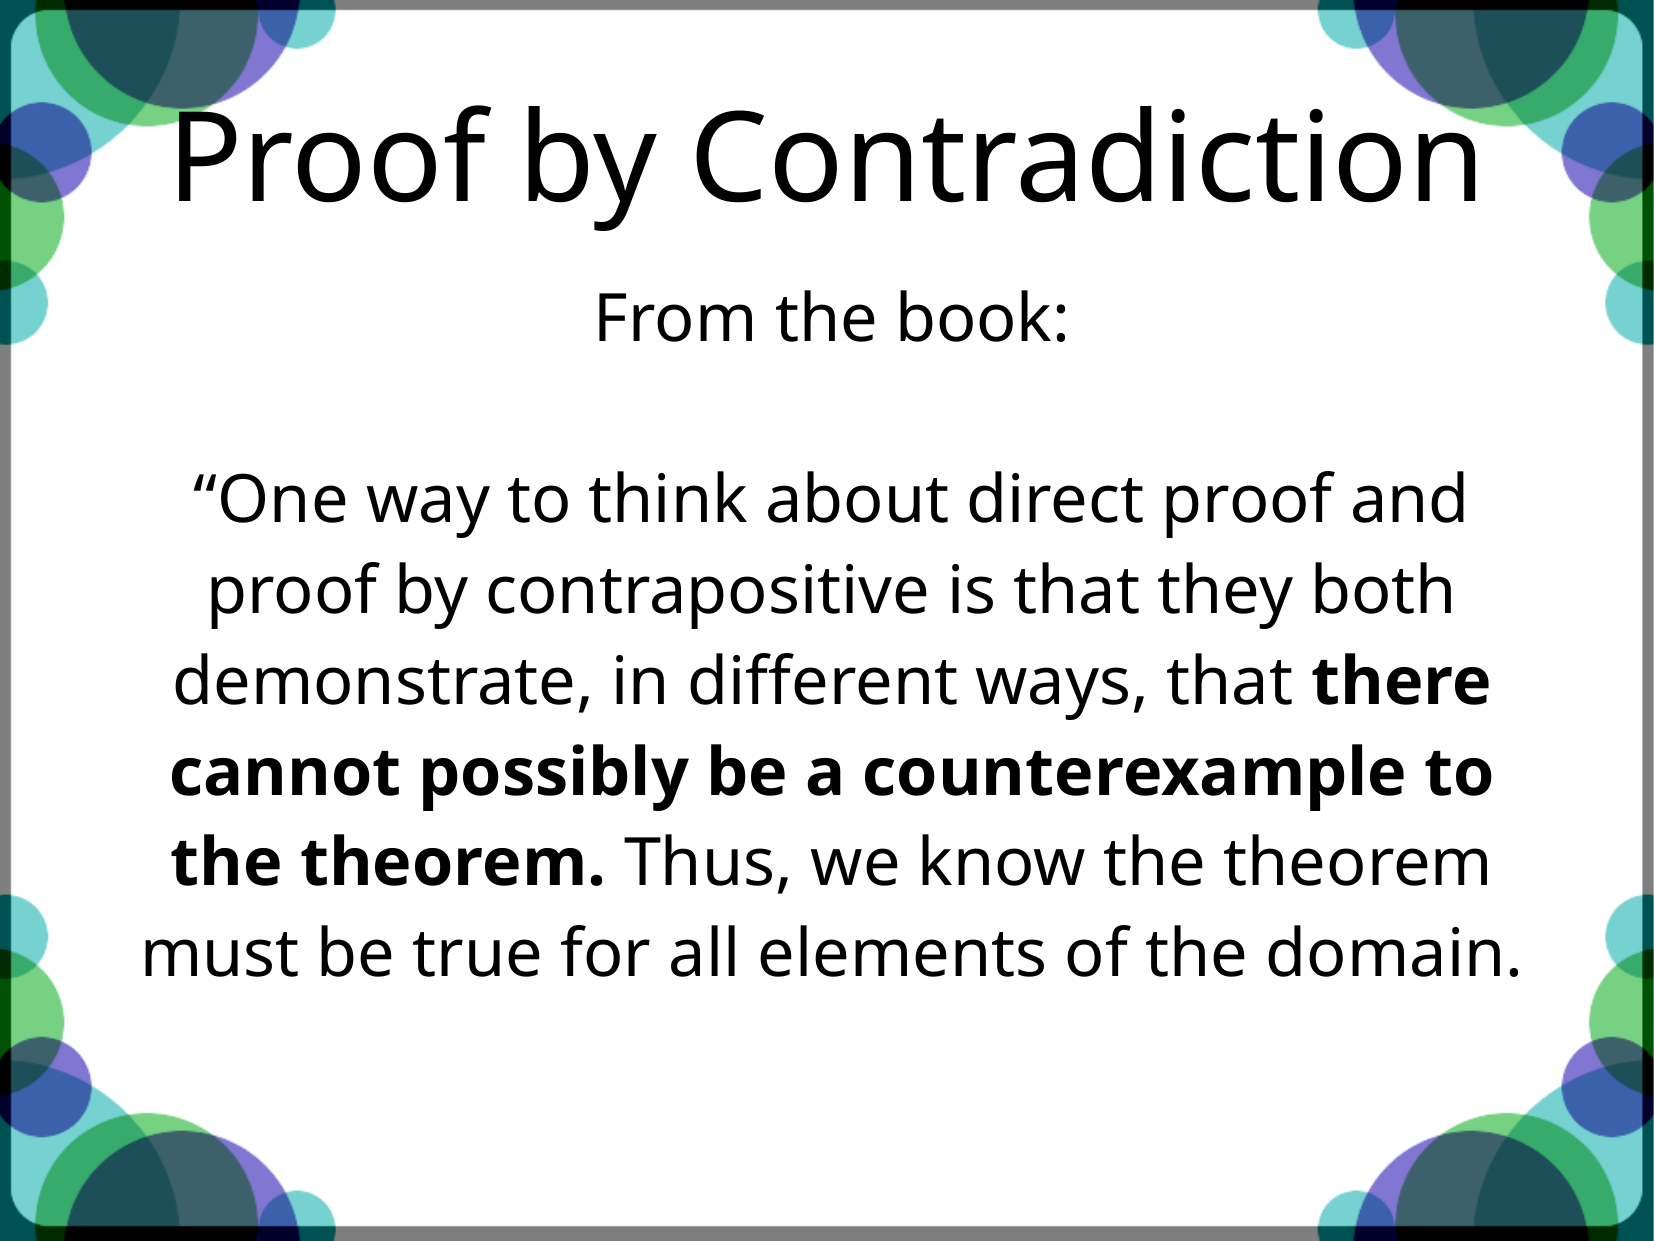

# Proof by Contradiction
From the book:
“One way to think about direct proof and proof by contrapositive is that they both demonstrate, in different ways, that there cannot possibly be a counterexample to the theorem. Thus, we know the theorem must be true for all elements of the domain.